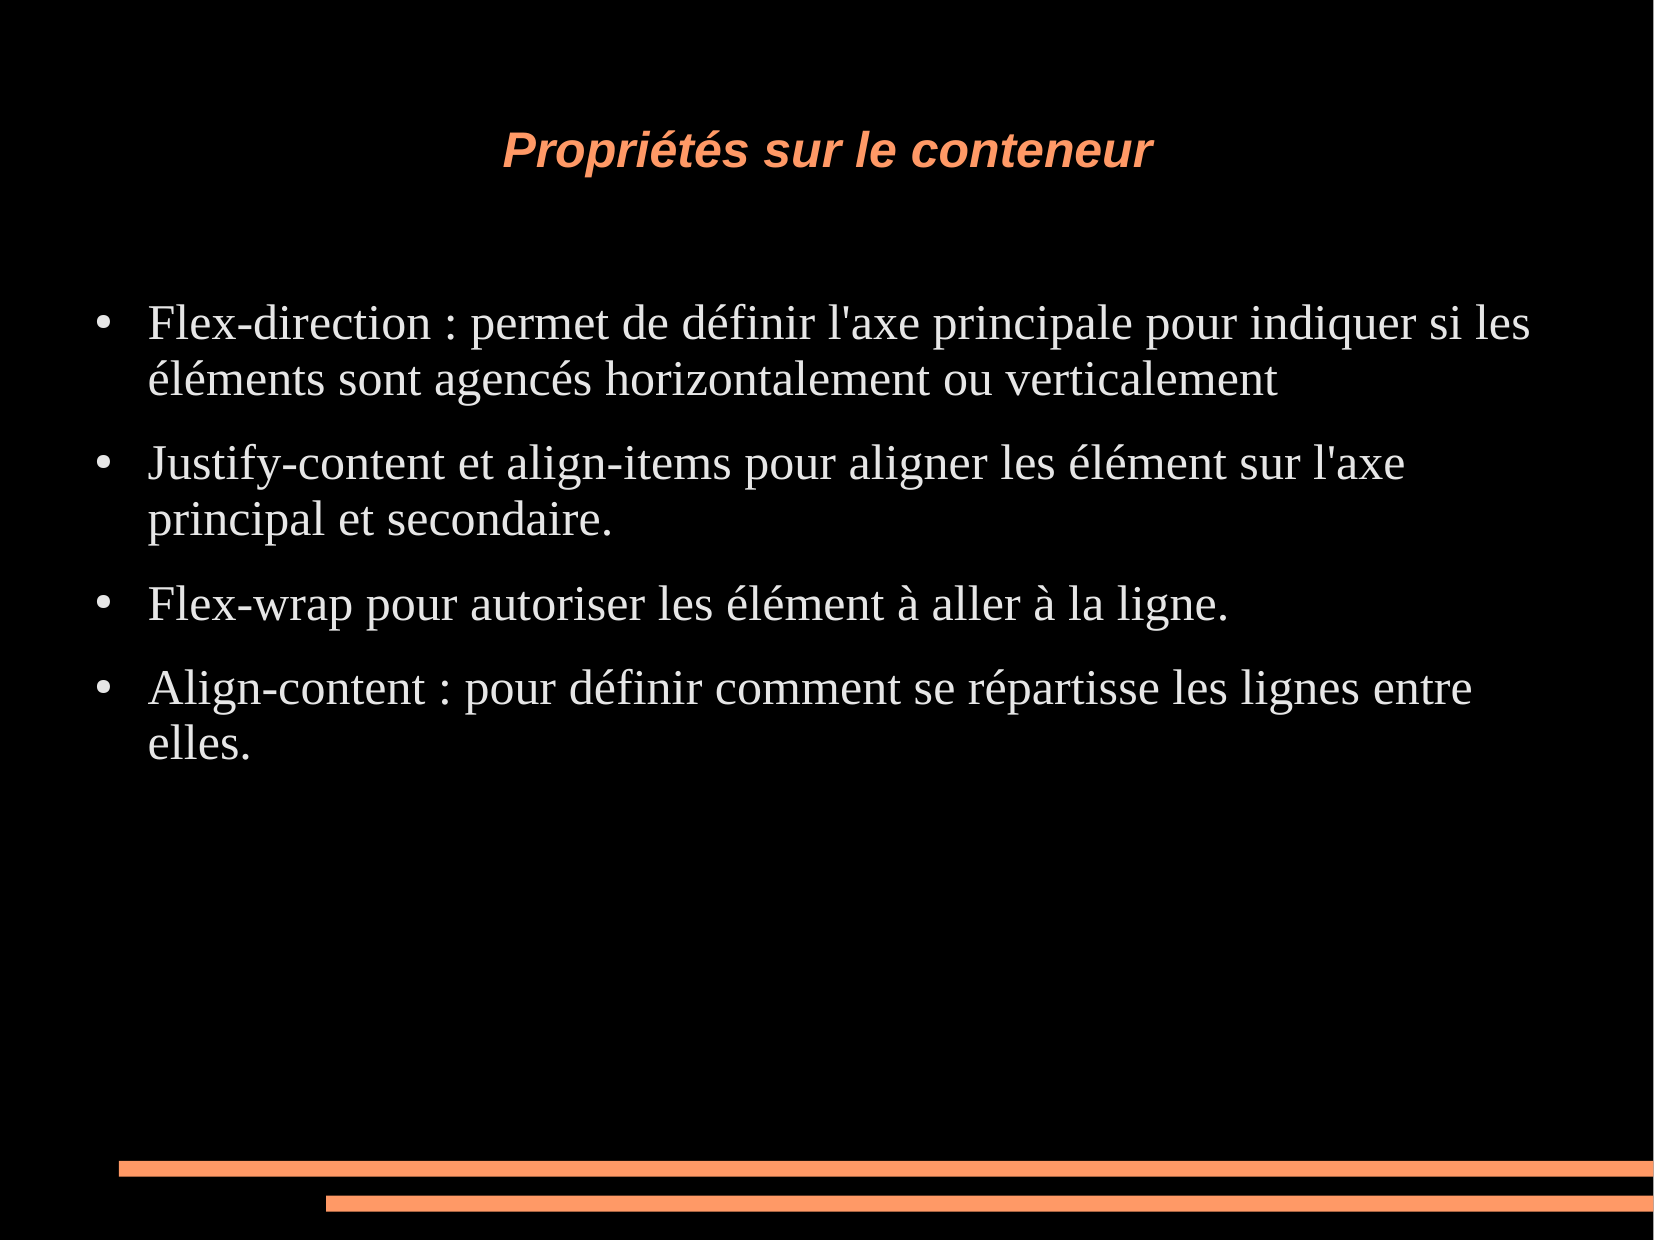

# Propriétés sur le conteneur
Flex-direction : permet de définir l'axe principale pour indiquer si les éléments sont agencés horizontalement ou verticalement
Justify-content et align-items pour aligner les élément sur l'axe principal et secondaire.
Flex-wrap pour autoriser les élément à aller à la ligne.
Align-content : pour définir comment se répartisse les lignes entre elles.